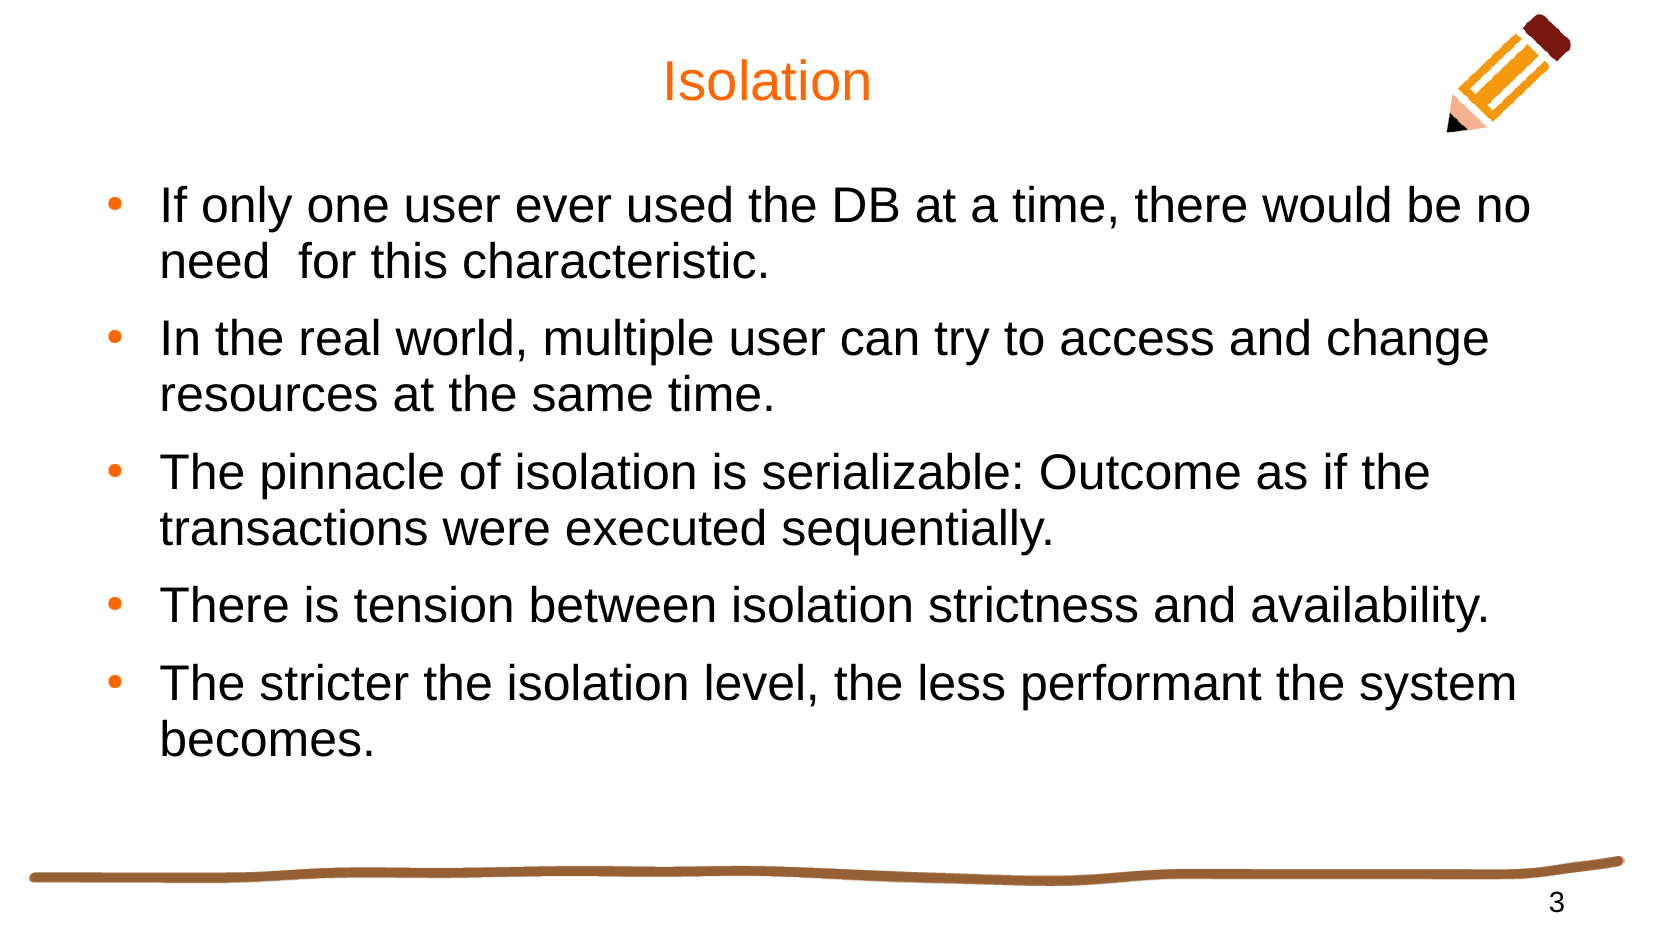

# Isolation
If only one user ever used the DB at a time, there would be no need for this characteristic.
In the real world, multiple user can try to access and change resources at the same time.
The pinnacle of isolation is serializable: Outcome as if the transactions were executed sequentially.
There is tension between isolation strictness and availability.
The stricter the isolation level, the less performant the system becomes.
3